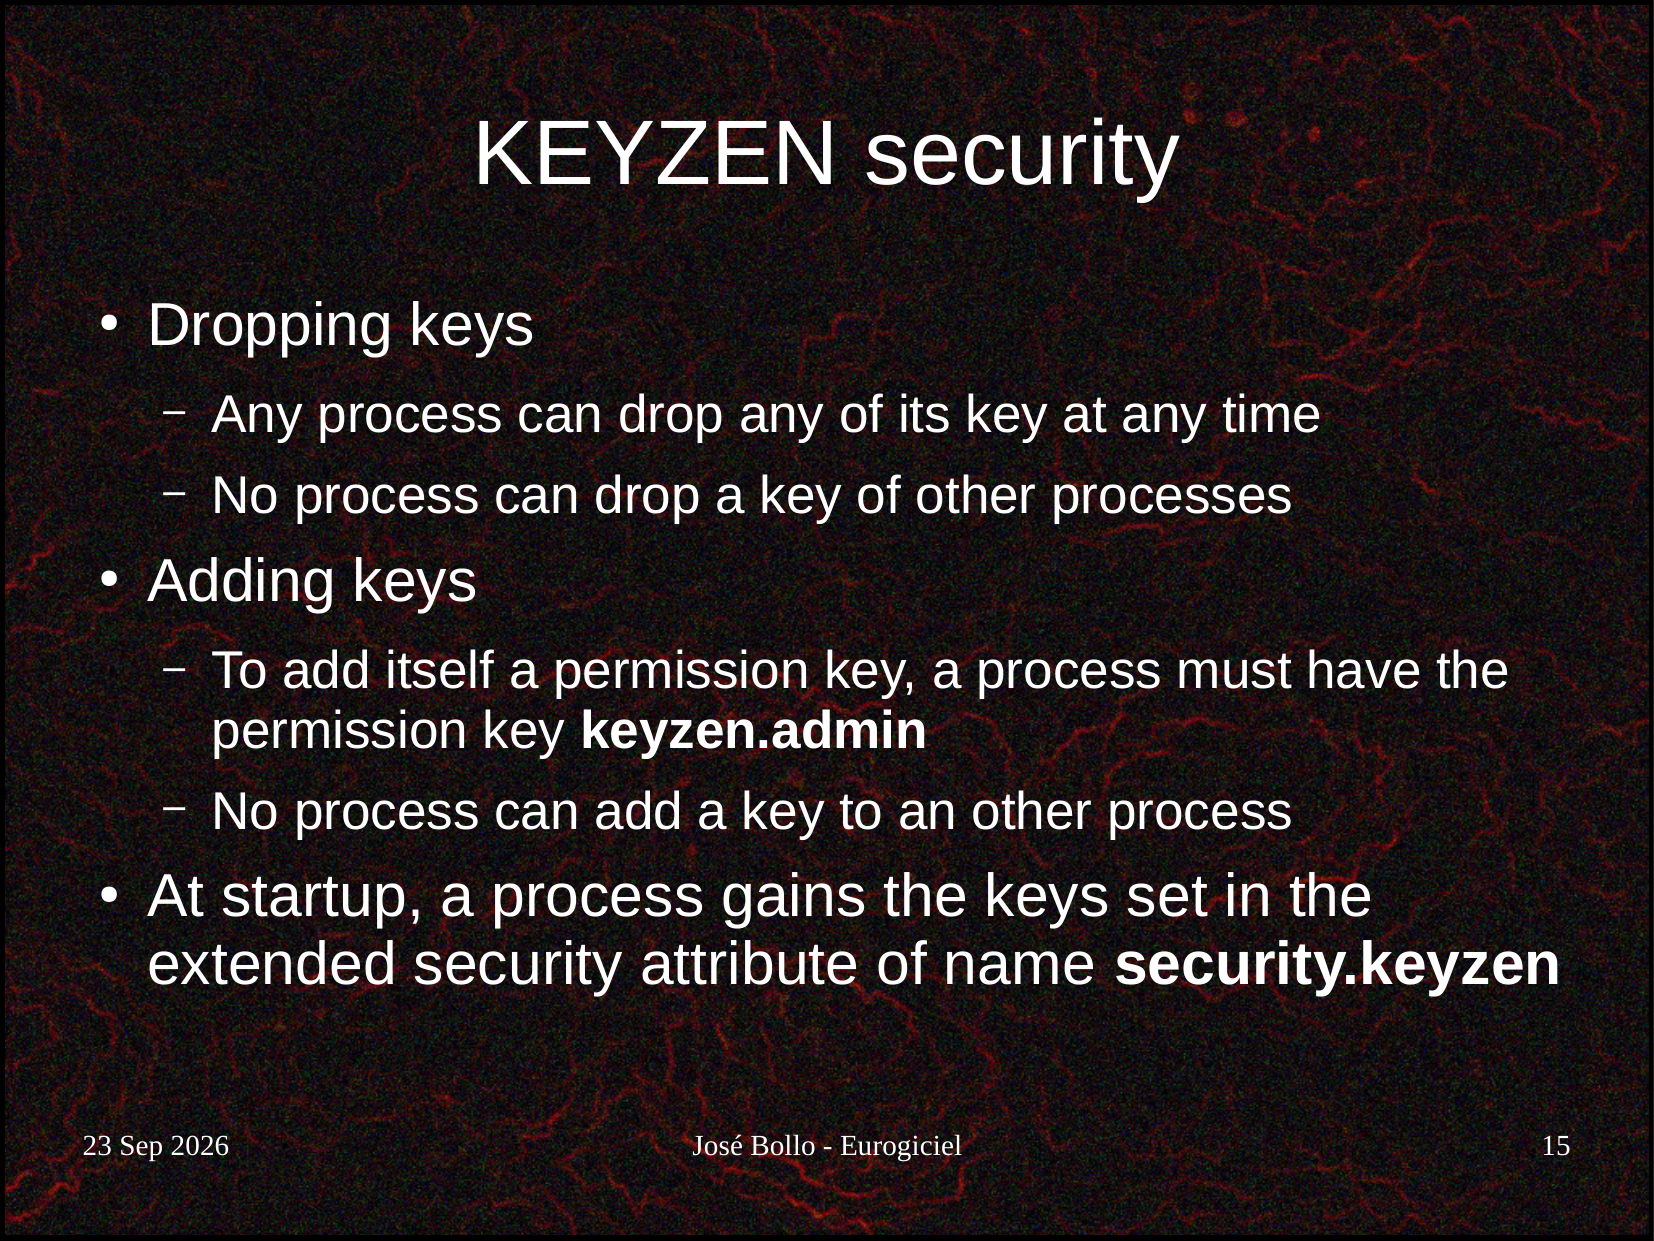

# KEYZEN security
Dropping keys
Any process can drop any of its key at any time
No process can drop a key of other processes
Adding keys
To add itself a permission key, a process must have the permission key keyzen.admin
No process can add a key to an other process
At startup, a process gains the keys set in the extended security attribute of name security.keyzen
José Bollo - Eurogiciel
15